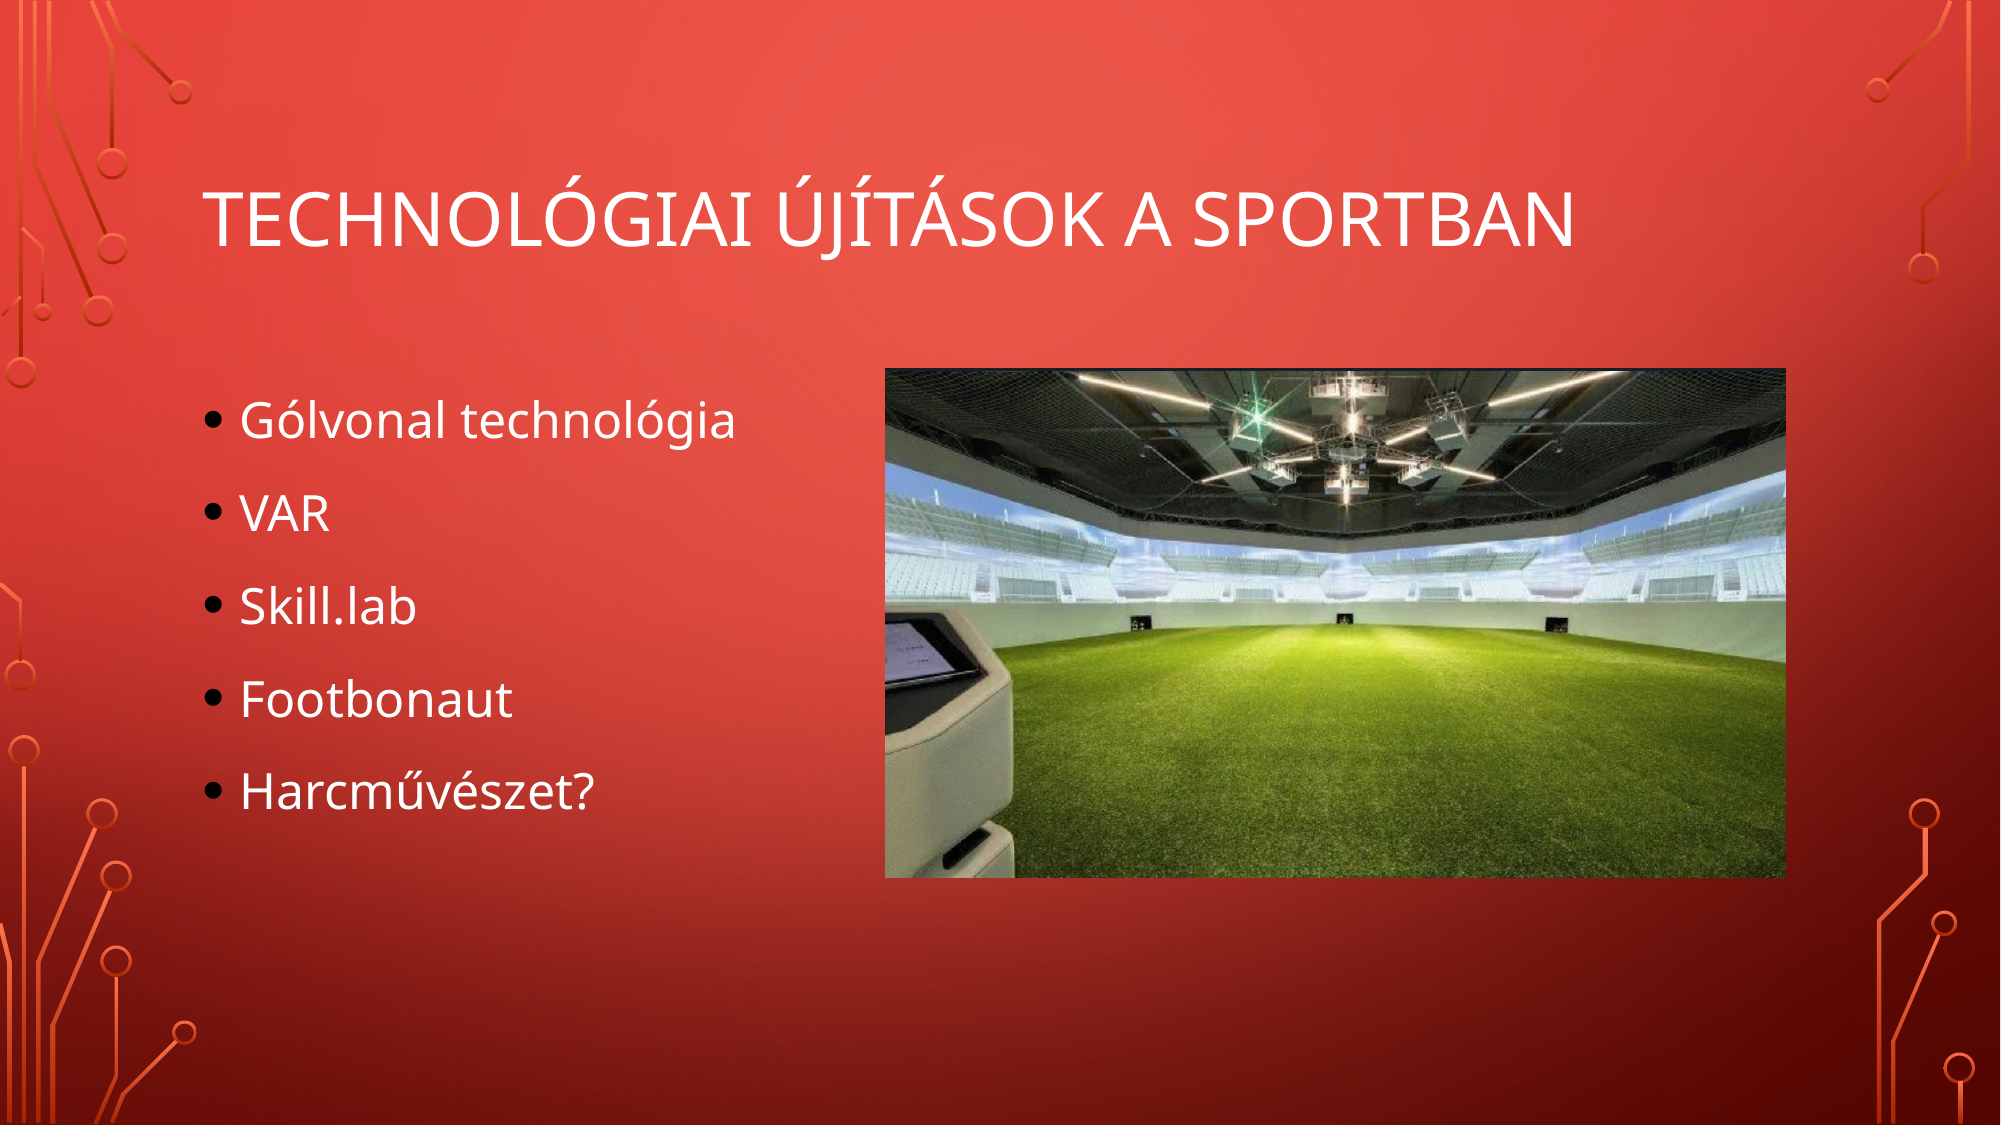

# Technológiai újítások a sportban
Gólvonal technológia
VAR
Skill.lab
Footbonaut
Harcművészet?